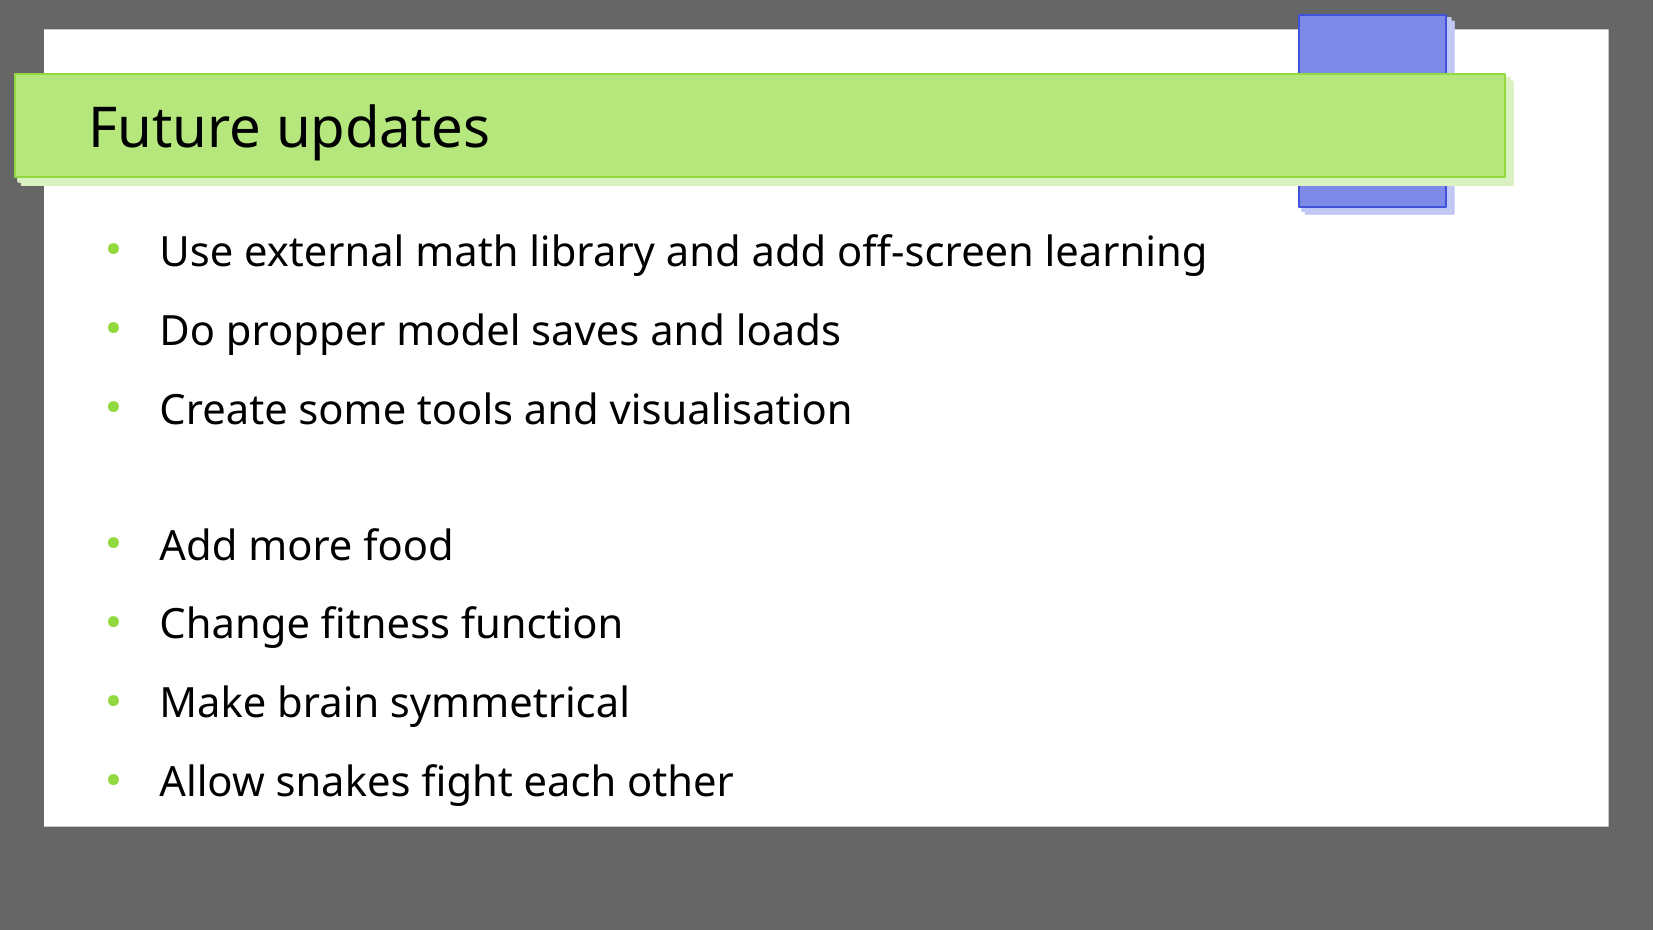

# Future updates
Use external math library and add off-screen learning
Do propper model saves and loads
Create some tools and visualisation
Add more food
Change fitness function
Make brain symmetrical
Allow snakes fight each other